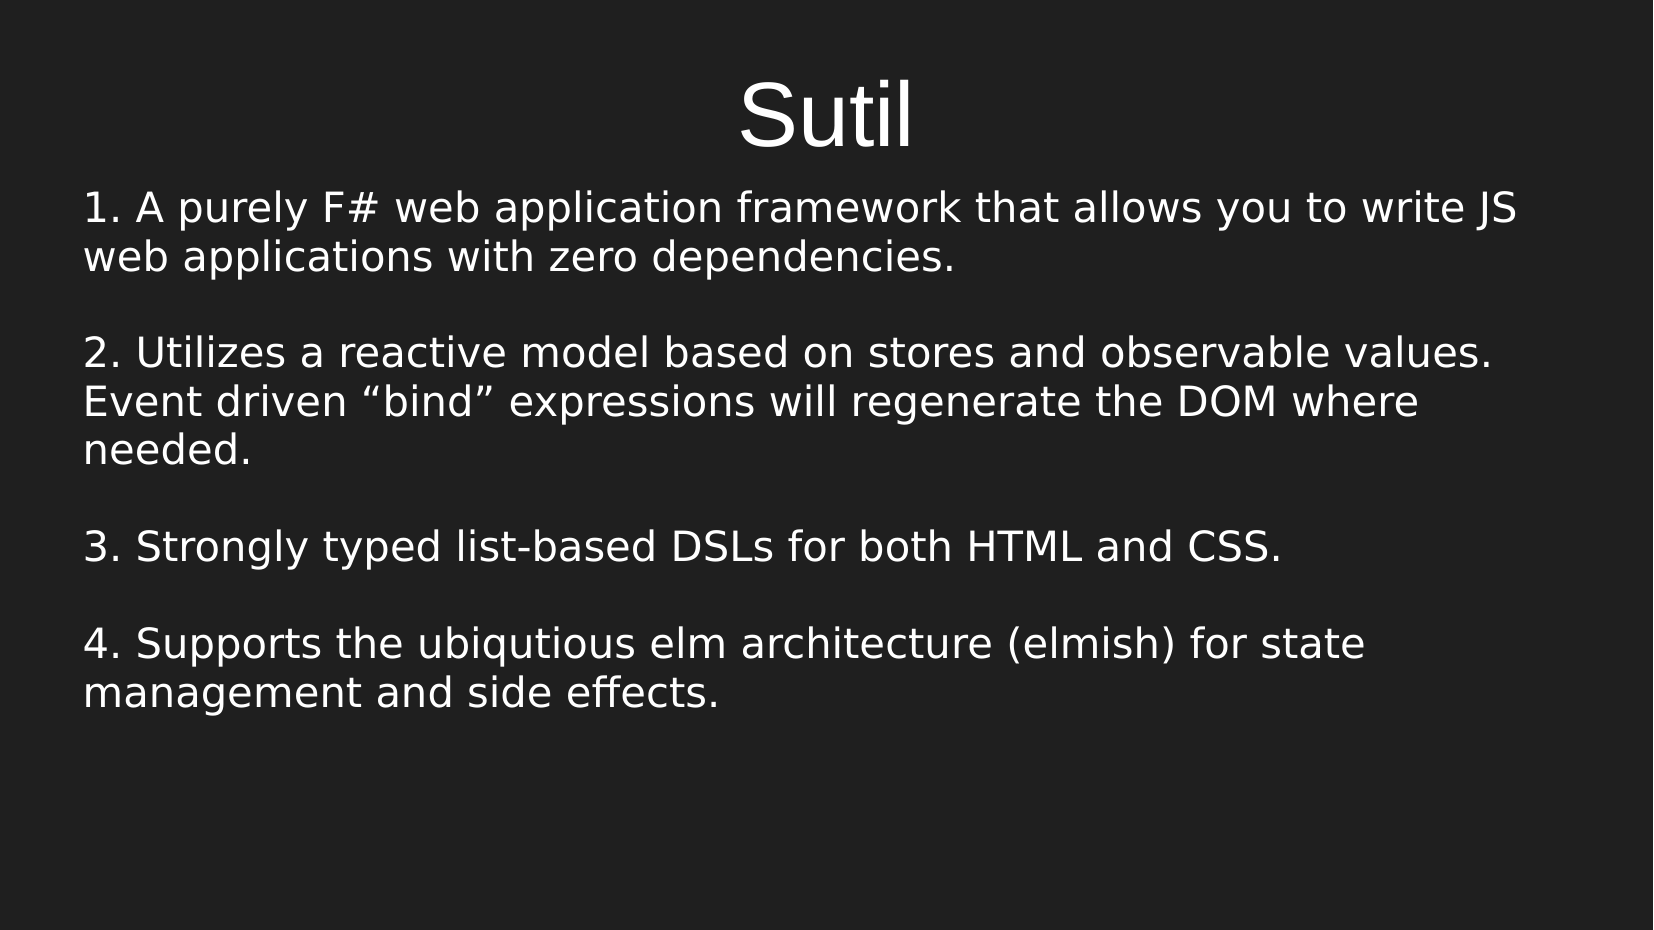

# Sutil
1. A purely F# web application framework that allows you to write JS web applications with zero dependencies.
2. Utilizes a reactive model based on stores and observable values. Event driven “bind” expressions will regenerate the DOM where needed.
3. Strongly typed list-based DSLs for both HTML and CSS.
4. Supports the ubiqutious elm architecture (elmish) for state management and side effects.